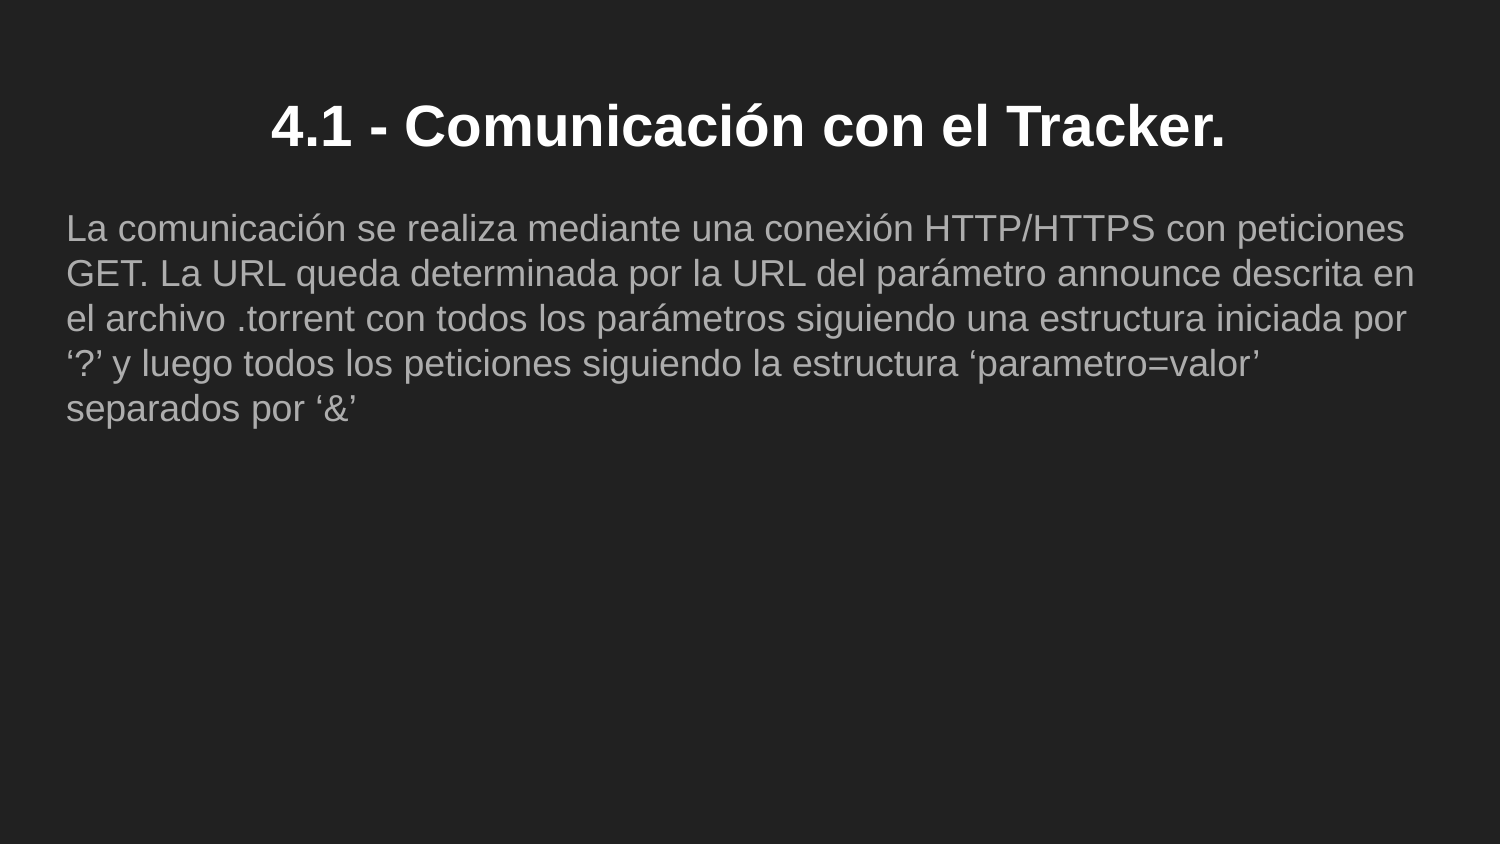

# 4.1 - Comunicación con el Tracker.
La comunicación se realiza mediante una conexión HTTP/HTTPS con peticiones GET. La URL queda determinada por la URL del parámetro announce descrita en el archivo .torrent con todos los parámetros siguiendo una estructura iniciada por ‘?’ y luego todos los peticiones siguiendo la estructura ‘parametro=valor’ separados por ‘&’